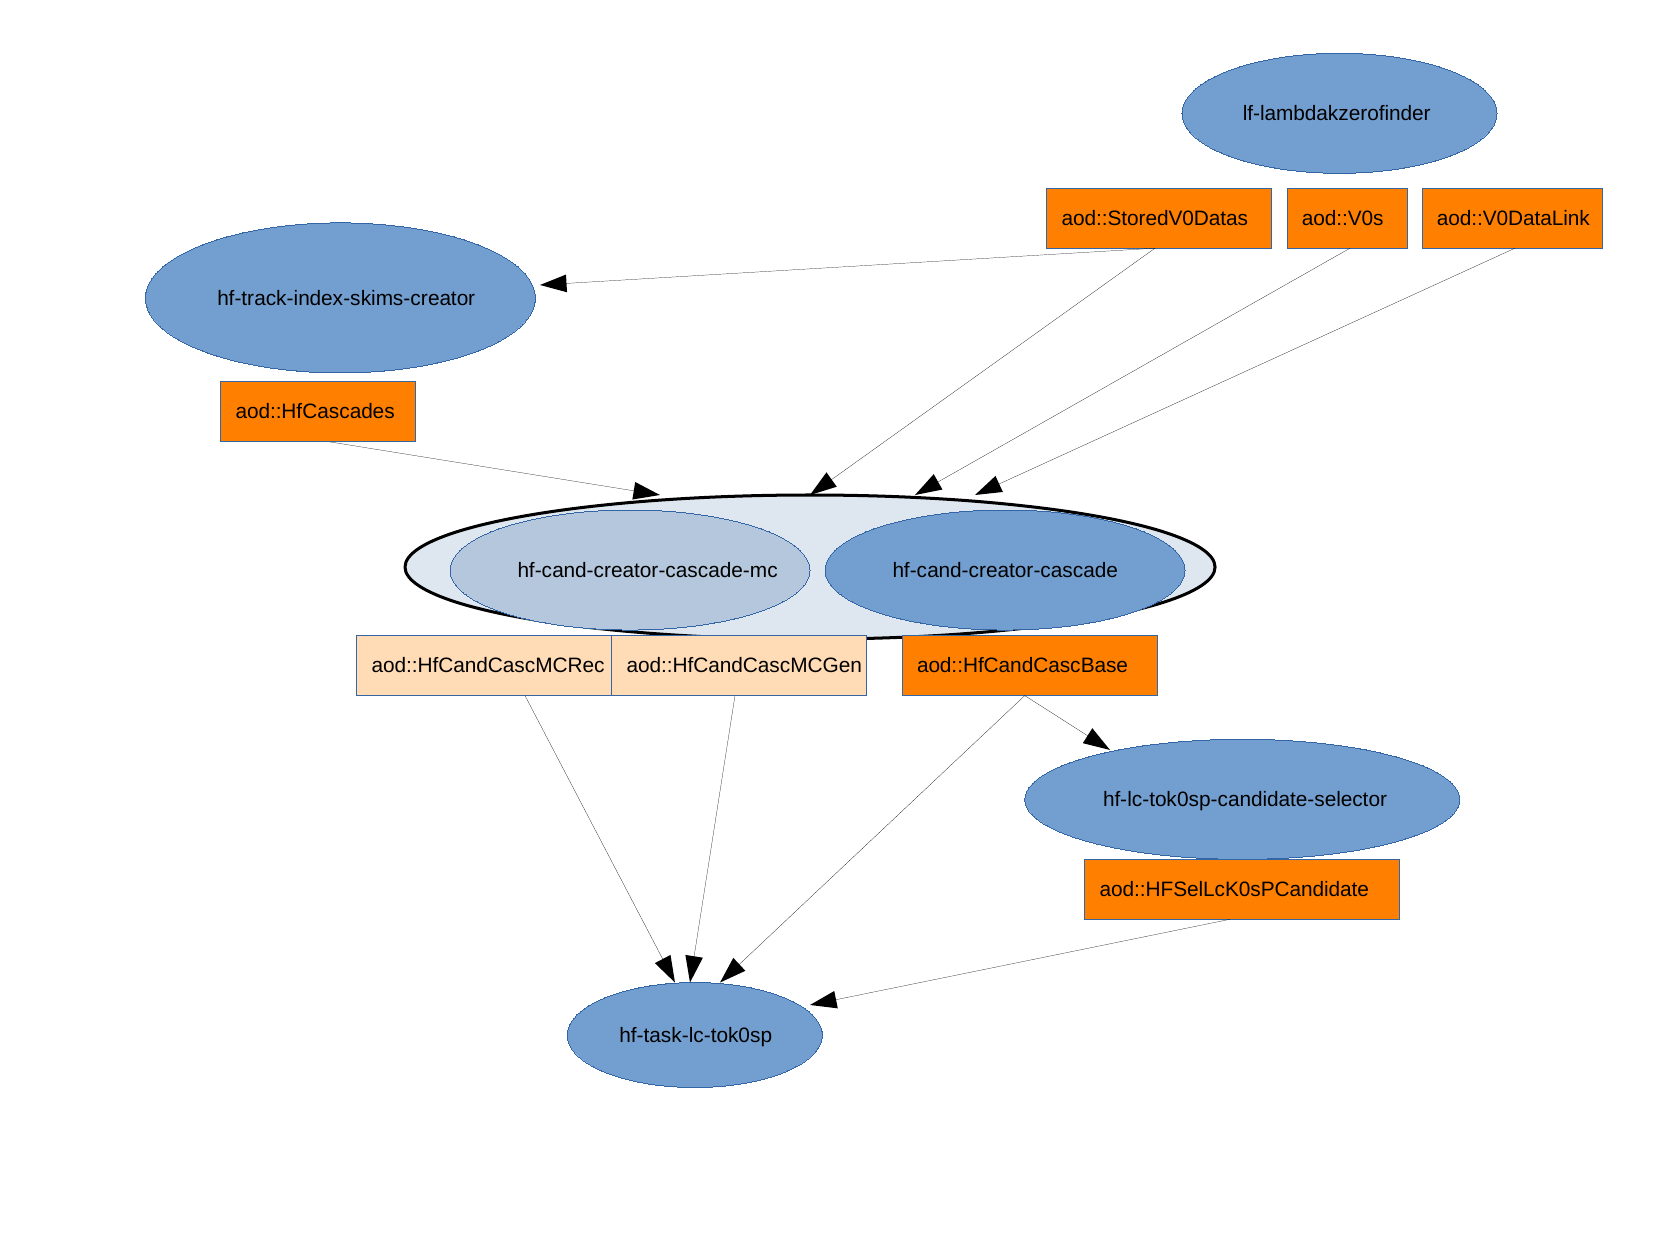

lf-lambdakzerofinder
aod::StoredV0Datas
aod::V0s
aod::V0DataLink
hf-track-index-skims-creator
aod::HfCascades
hf-cand-creator-cascade-mc
hf-cand-creator-cascade
aod::HfCandCascMCRec
aod::HfCandCascMCGen
aod::HfCandCascBase
hf-lc-tok0sp-candidate-selector
aod::HFSelLcK0sPCandidate
hf-task-lc-tok0sp